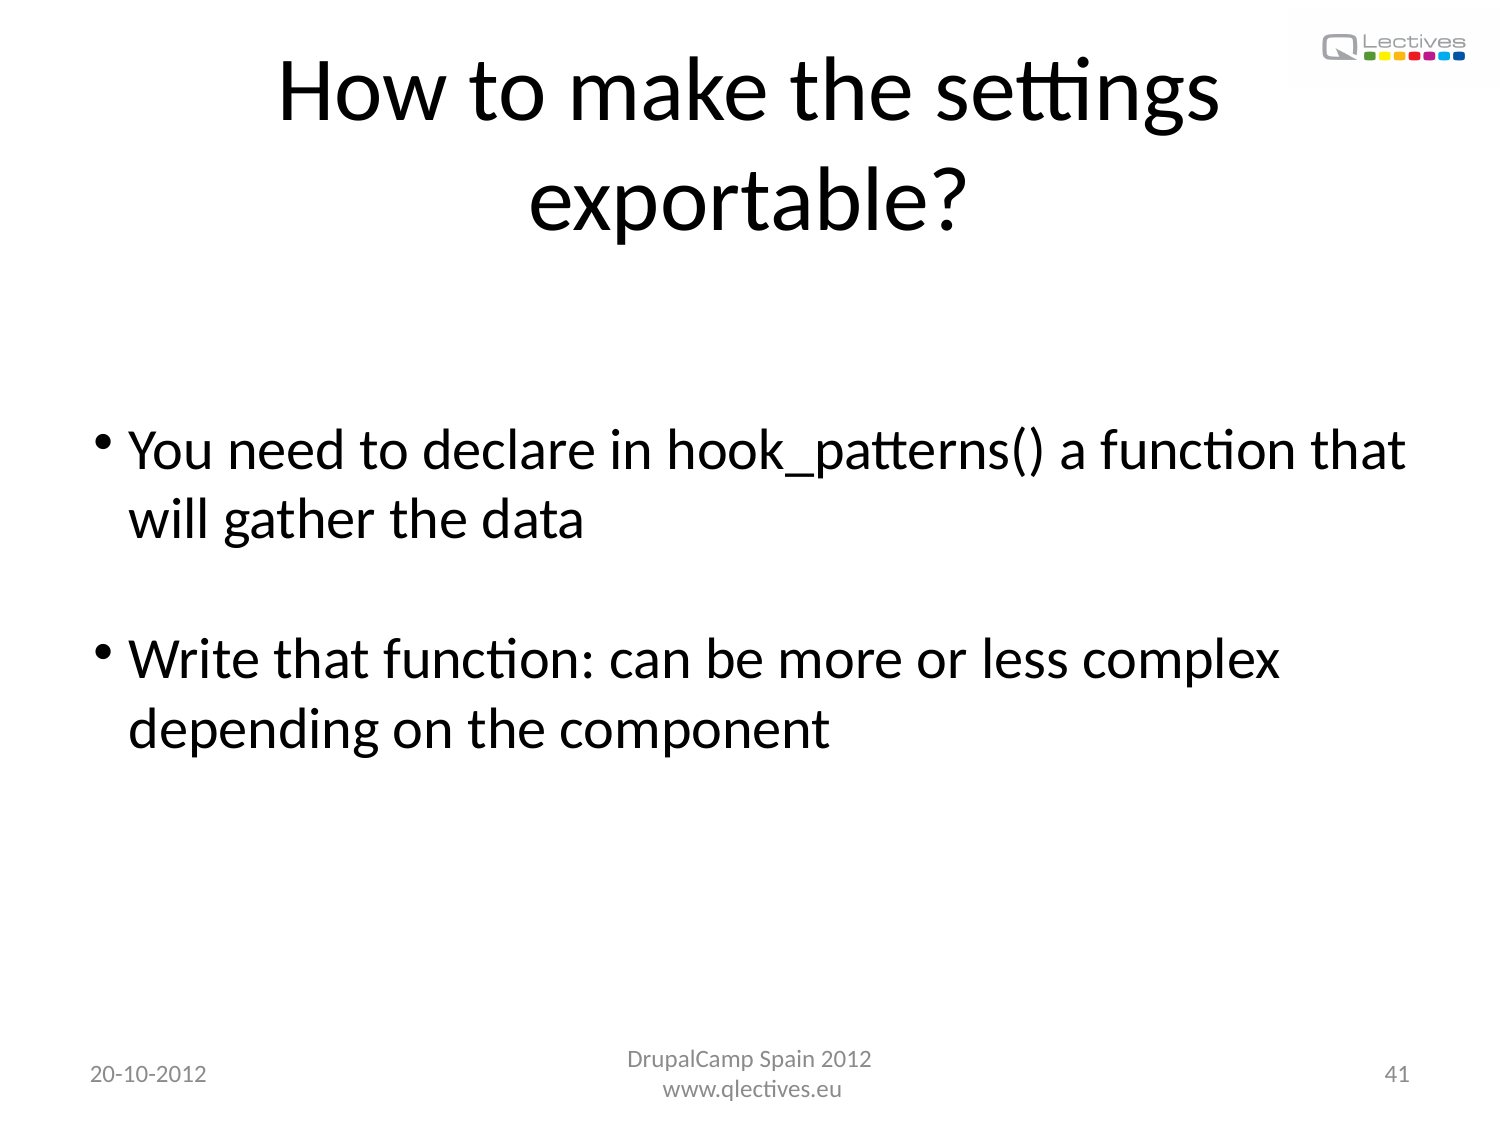

How to make the settings exportable?
You need to declare in hook_patterns() a function that will gather the data
Write that function: can be more or less complex depending on the component
20-10-2012
DrupalCamp Spain 2012
 www.qlectives.eu